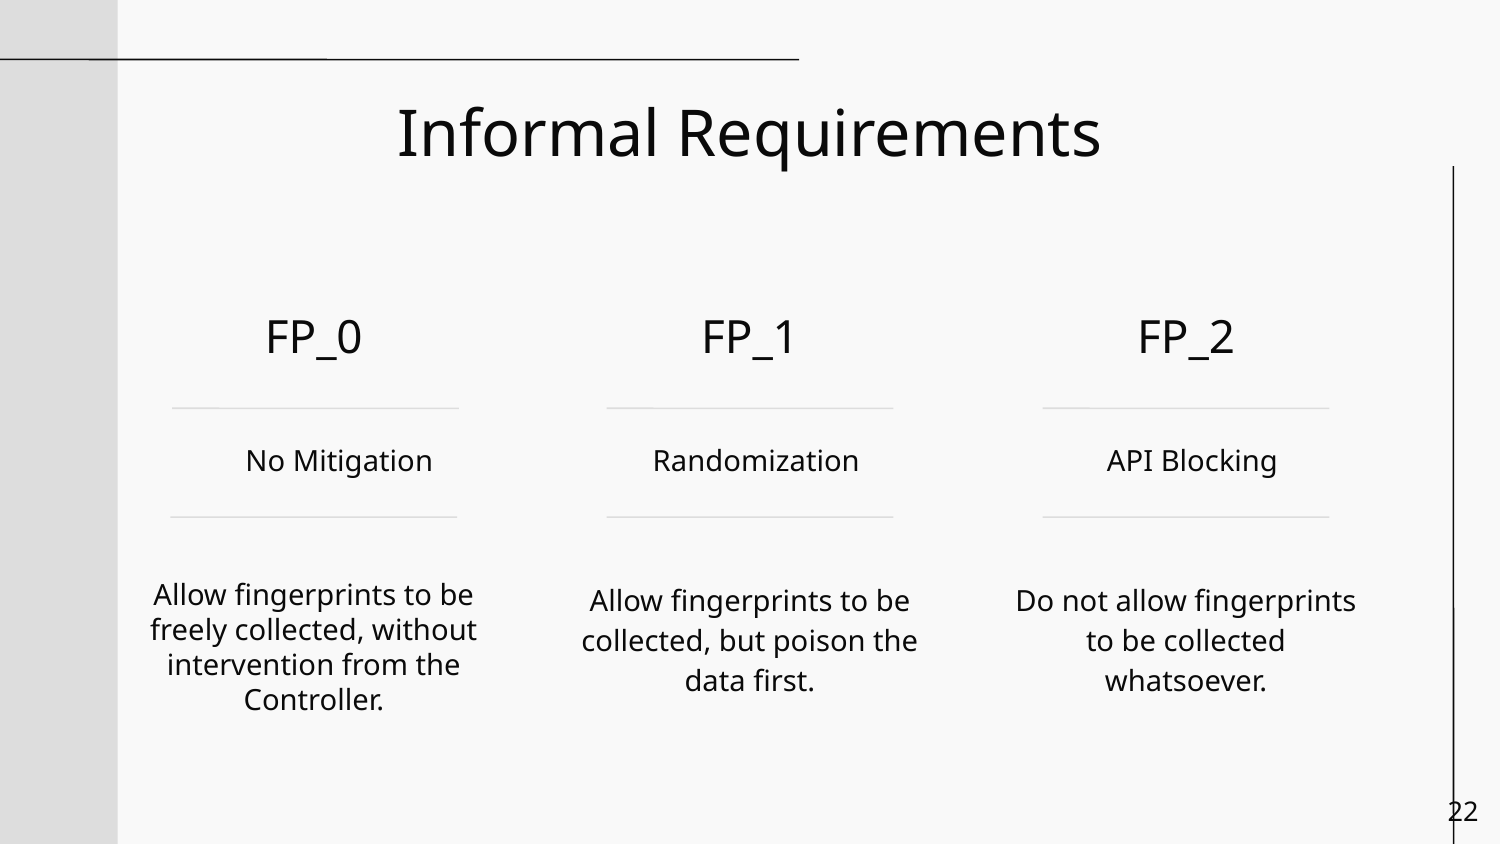

# Informal Requirements
FP_0
FP_1
FP_2
No Mitigation
Randomization
API Blocking
Allow fingerprints to be freely collected, without intervention from the Controller.
Allow fingerprints to be collected, but poison the data first.
Do not allow fingerprints to be collected whatsoever.